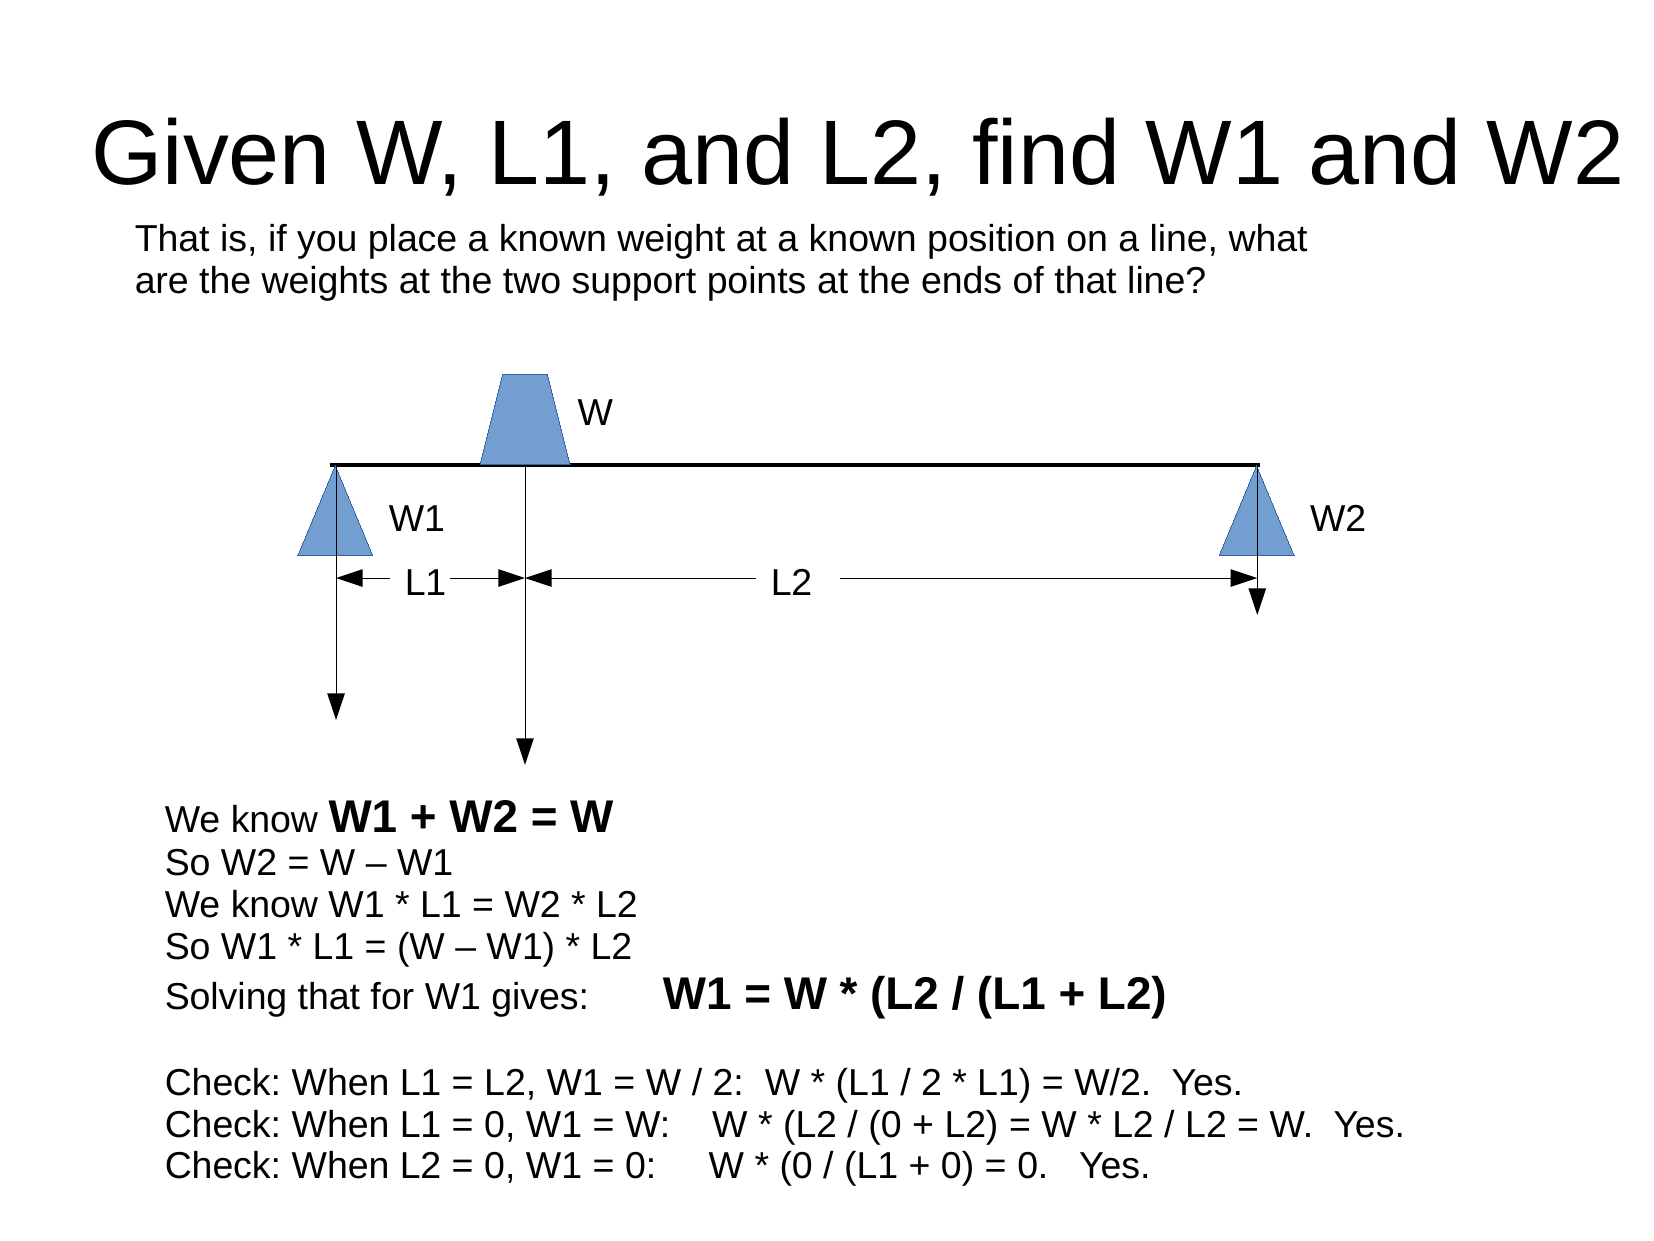

# Given W, L1, and L2, find W1 and W2
That is, if you place a known weight at a known position on a line, what are the weights at the two support points at the ends of that line?
W
W1
W2
L1
L2
We know W1 + W2 = W
So W2 = W – W1
We know W1 * L1 = W2 * L2
So W1 * L1 = (W – W1) * L2
Solving that for W1 gives: W1 = W * (L2 / (L1 + L2)
Check: When L1 = L2, W1 = W / 2: W * (L1 / 2 * L1) = W/2. Yes.
Check: When L1 = 0, W1 = W: W * (L2 / (0 + L2) = W * L2 / L2 = W. Yes.
Check: When L2 = 0, W1 = 0: W * (0 / (L1 + 0) = 0. Yes.